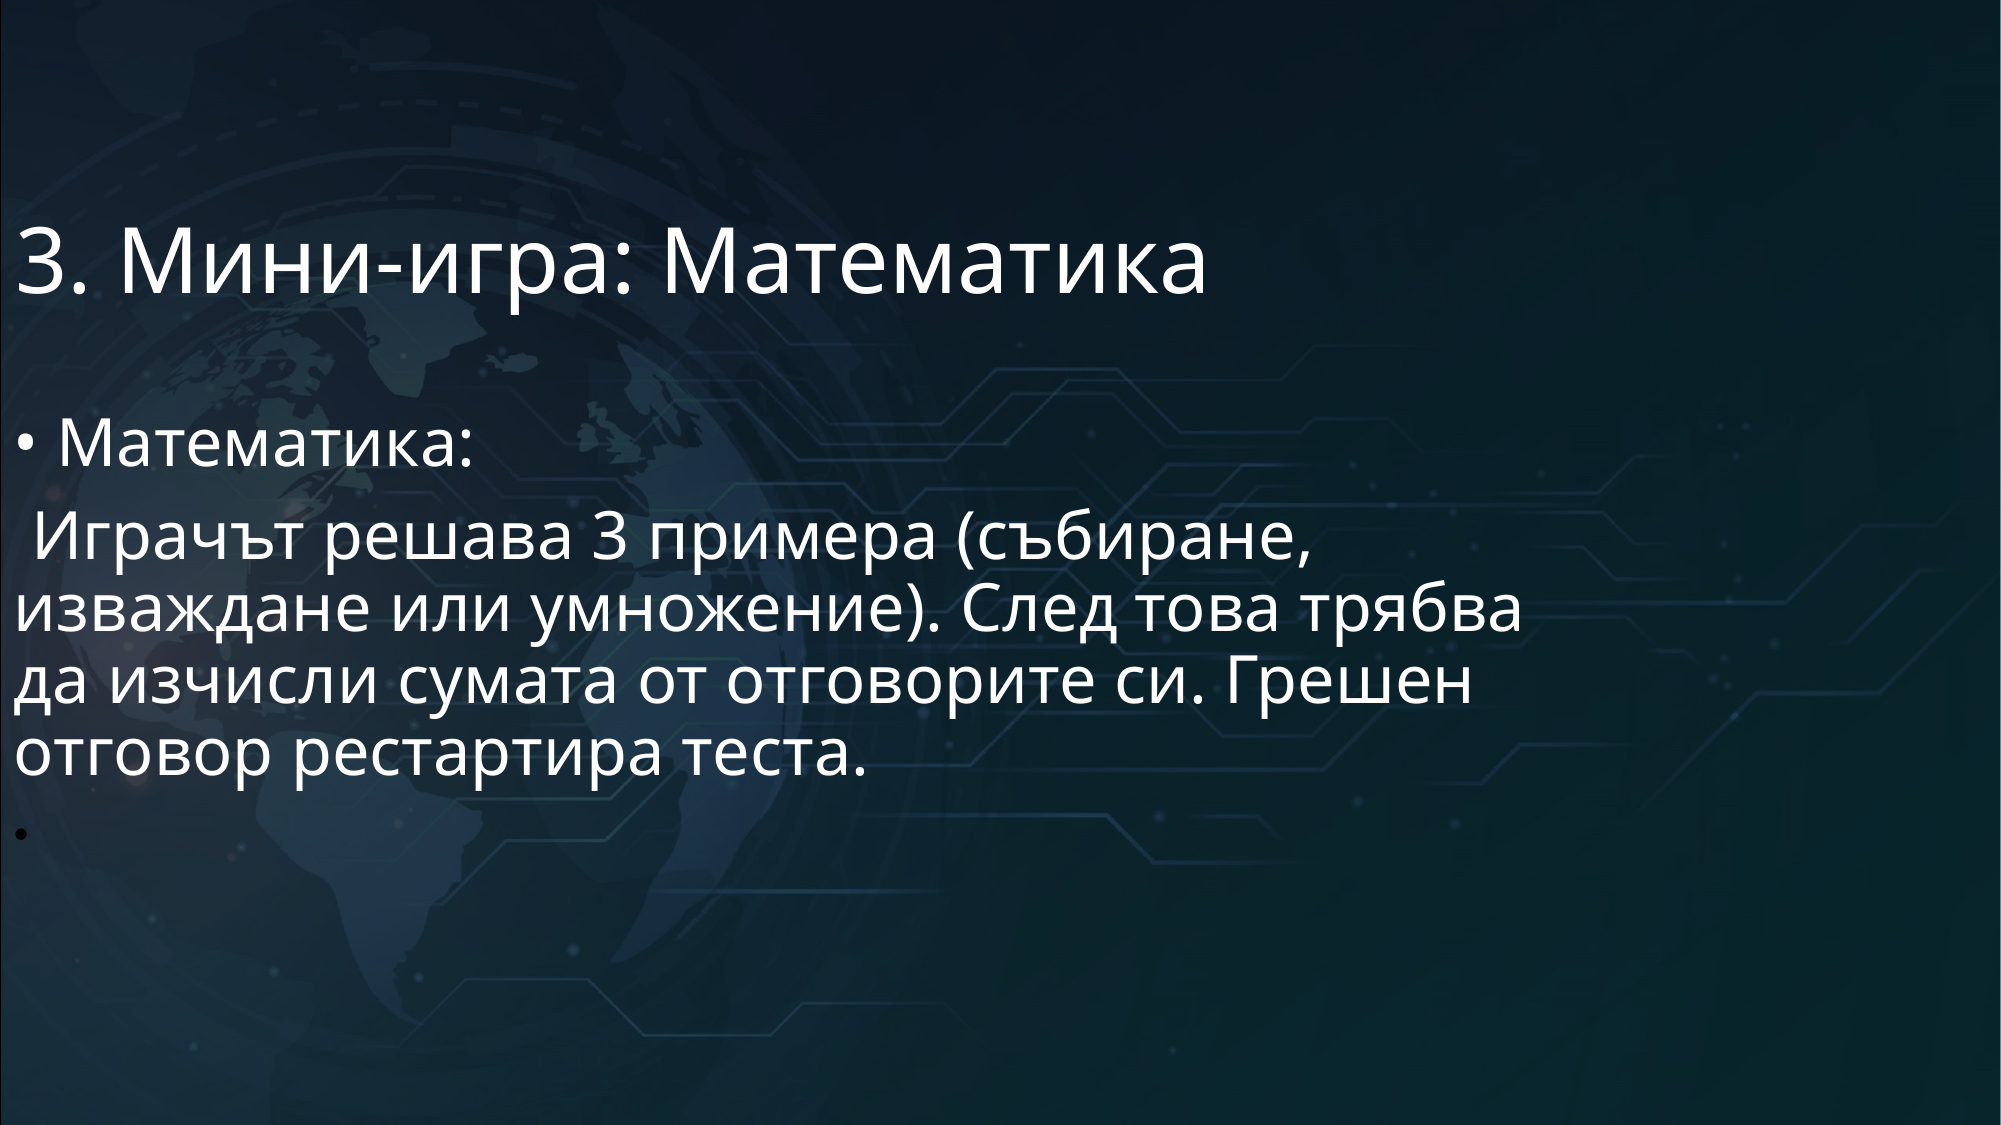

# 3. Мини-игра: Математика
• Математика:
 Играчът решава 3 примера (събиране, изваждане или умножение). След това трябва да изчисли сумата от отговорите си. Грешен отговор рестартира теста.